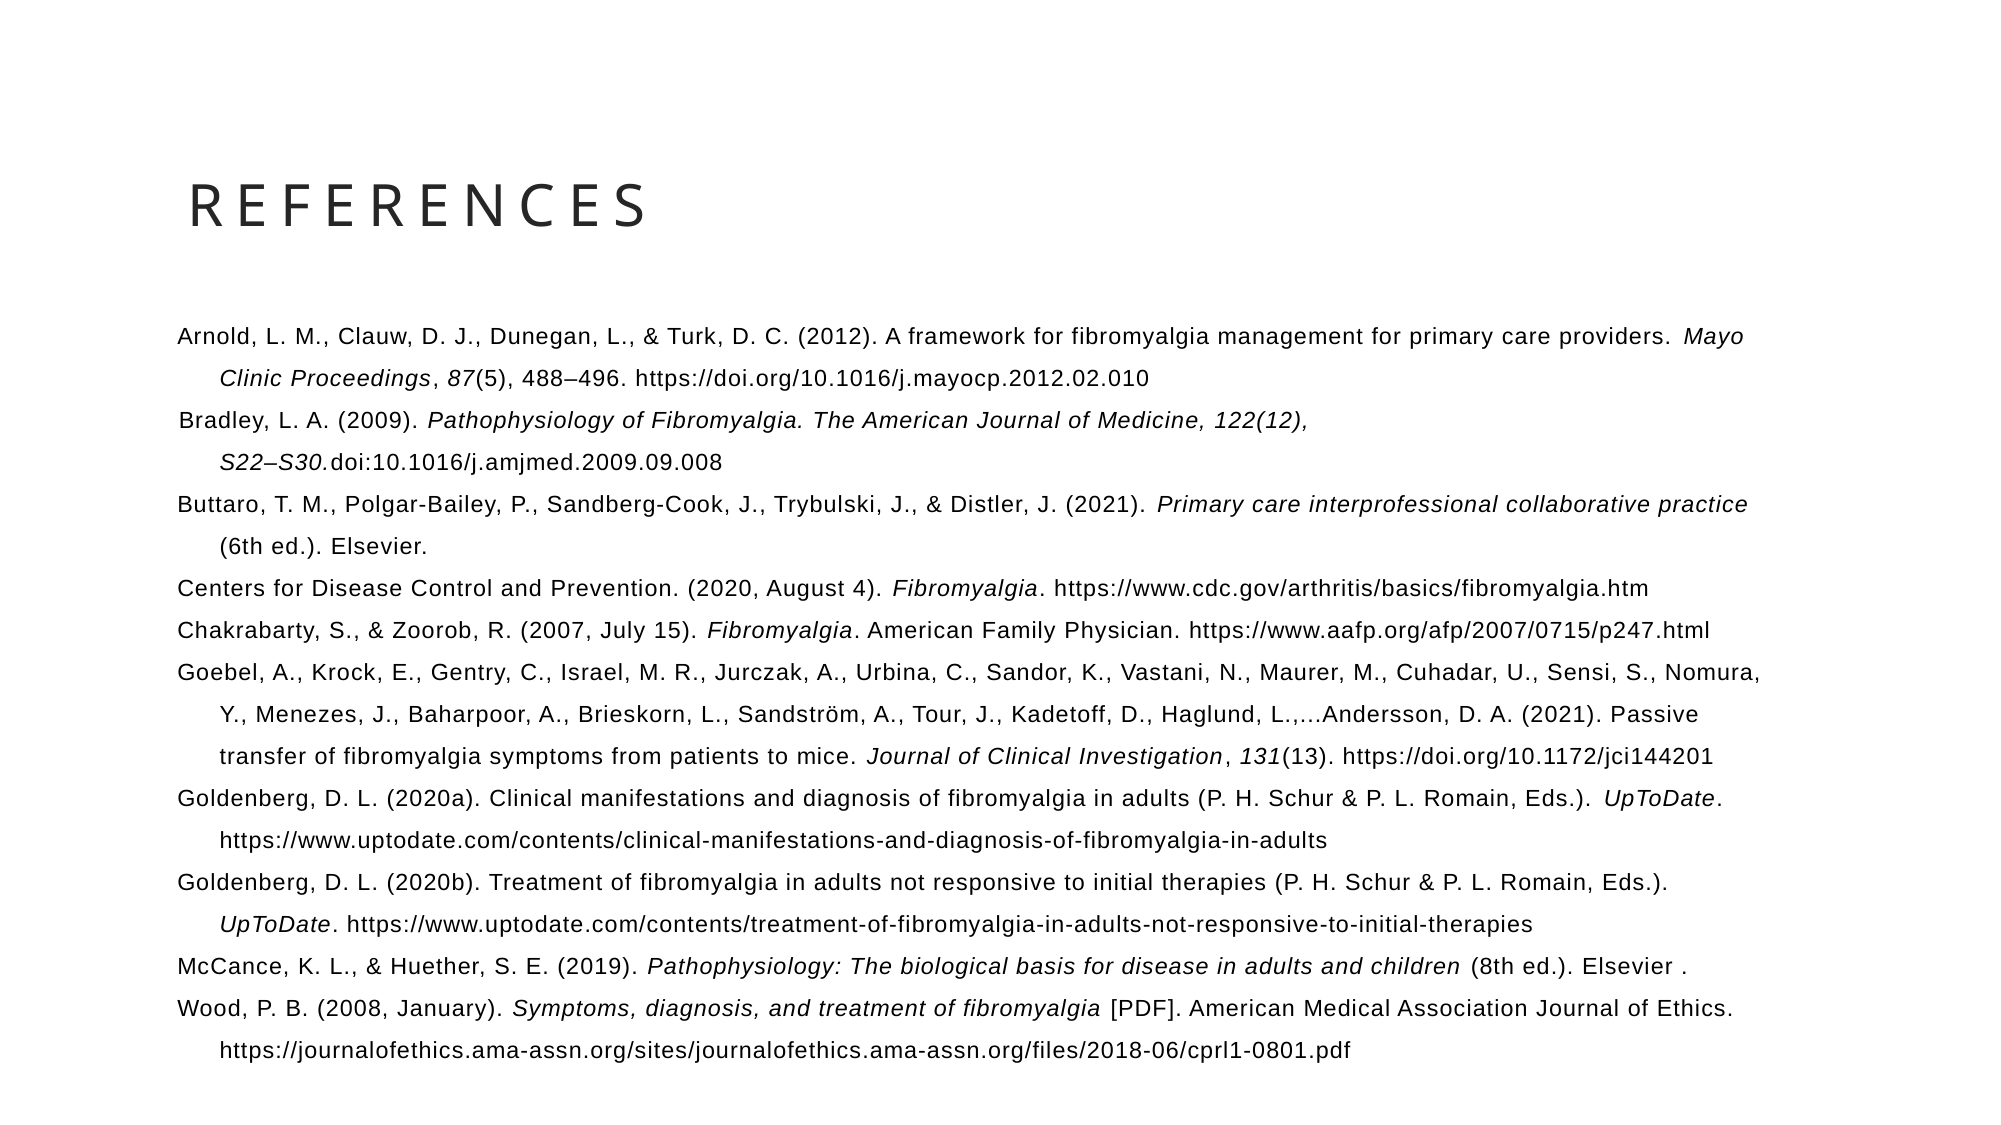

# References
Arnold, L. M., Clauw, D. J., Dunegan, L., & Turk, D. C. (2012). A framework for fibromyalgia management for primary care providers. Mayo Clinic Proceedings, 87(5), 488–496. https://doi.org/10.1016/j.mayocp.2012.02.010
Bradley, L. A. (2009). Pathophysiology of Fibromyalgia. The American Journal of Medicine, 122(12), S22–S30.doi:10.1016/j.amjmed.2009.09.008
Buttaro, T. M., Polgar-Bailey, P., Sandberg-Cook, J., Trybulski, J., & Distler, J. (2021). Primary care interprofessional collaborative practice (6th ed.). Elsevier.
Centers for Disease Control and Prevention. (2020, August 4). Fibromyalgia. https://www.cdc.gov/arthritis/basics/fibromyalgia.htm
Chakrabarty, S., & Zoorob, R. (2007, July 15). Fibromyalgia. American Family Physician. https://www.aafp.org/afp/2007/0715/p247.html
Goebel, A., Krock, E., Gentry, C., Israel, M. R., Jurczak, A., Urbina, C., Sandor, K., Vastani, N., Maurer, M., Cuhadar, U., Sensi, S., Nomura, Y., Menezes, J., Baharpoor, A., Brieskorn, L., Sandström, A., Tour, J., Kadetoff, D., Haglund, L.,...Andersson, D. A. (2021). Passive transfer of fibromyalgia symptoms from patients to mice. Journal of Clinical Investigation, 131(13). https://doi.org/10.1172/jci144201
Goldenberg, D. L. (2020a). Clinical manifestations and diagnosis of fibromyalgia in adults (P. H. Schur & P. L. Romain, Eds.). UpToDate. https://www.uptodate.com/contents/clinical-manifestations-and-diagnosis-of-fibromyalgia-in-adults
Goldenberg, D. L. (2020b). Treatment of fibromyalgia in adults not responsive to initial therapies (P. H. Schur & P. L. Romain, Eds.). UpToDate. https://www.uptodate.com/contents/treatment-of-fibromyalgia-in-adults-not-responsive-to-initial-therapies
McCance, K. L., & Huether, S. E. (2019). Pathophysiology: The biological basis for disease in adults and children (8th ed.). Elsevier .
Wood, P. B. (2008, January). Symptoms, diagnosis, and treatment of fibromyalgia [PDF]. American Medical Association Journal of Ethics. https://journalofethics.ama-assn.org/sites/journalofethics.ama-assn.org/files/2018-06/cprl1-0801.pdf